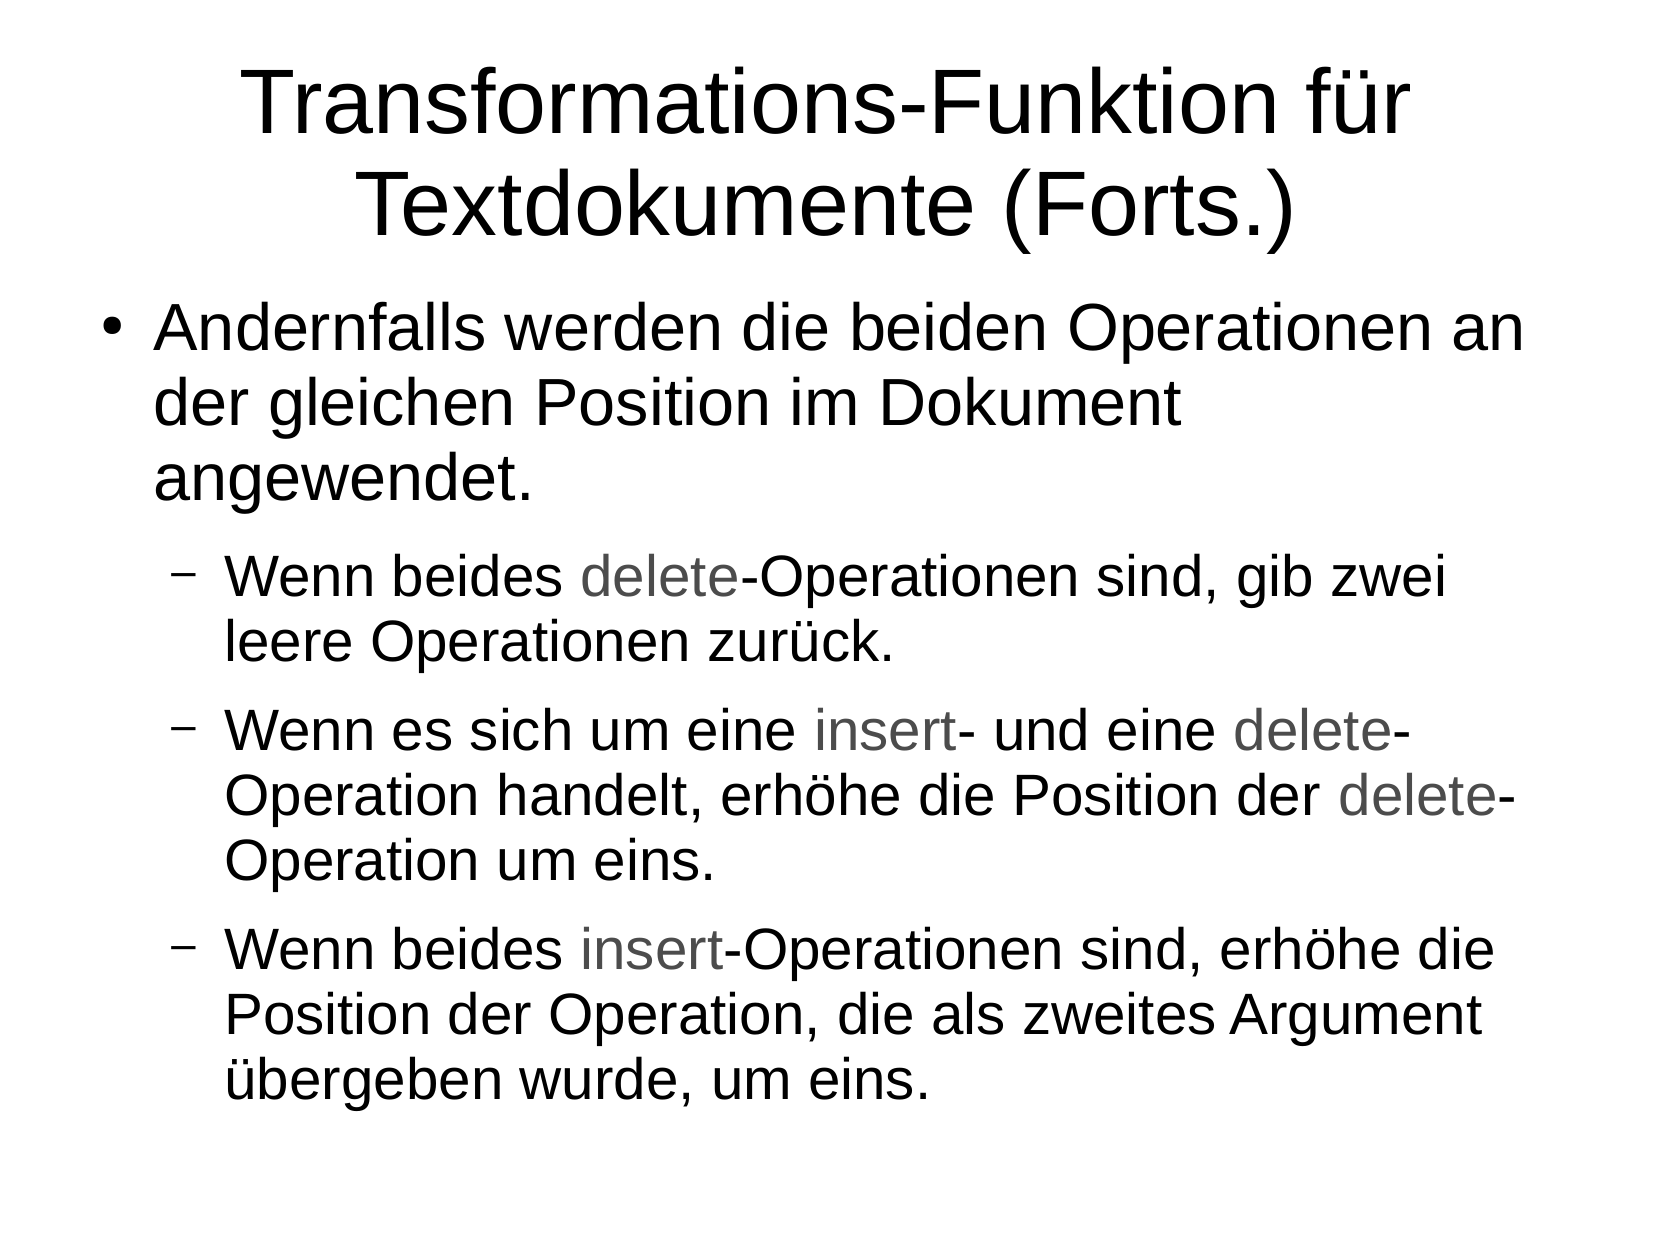

# Transformations-Funktion für Textdokumente (Forts.)
Andernfalls werden die beiden Operationen an der gleichen Position im Dokument angewendet.
Wenn beides delete-Operationen sind, gib zwei leere Operationen zurück.
Wenn es sich um eine insert- und eine delete-Operation handelt, erhöhe die Position der delete-Operation um eins.
Wenn beides insert-Operationen sind, erhöhe die Position der Operation, die als zweites Argument übergeben wurde, um eins.